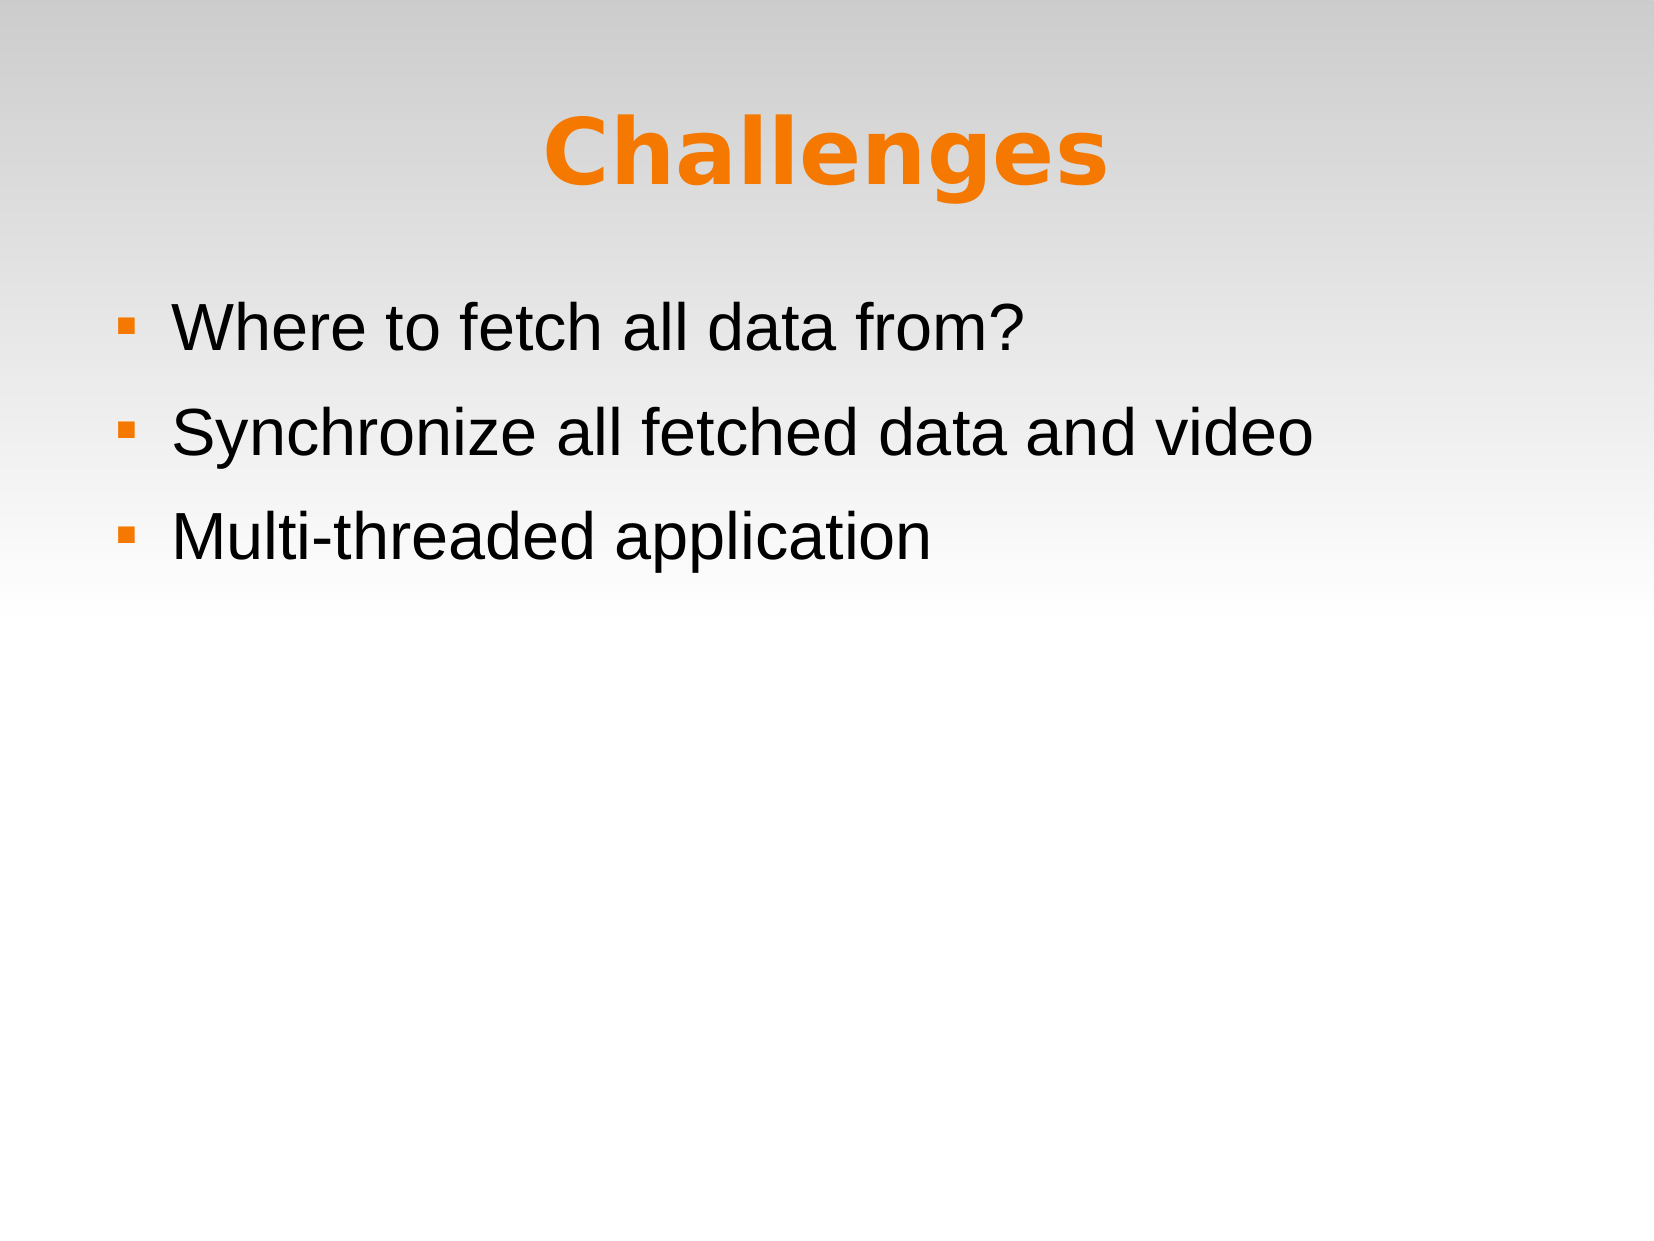

# Challenges
Where to fetch all data from?
Synchronize all fetched data and video
Multi-threaded application